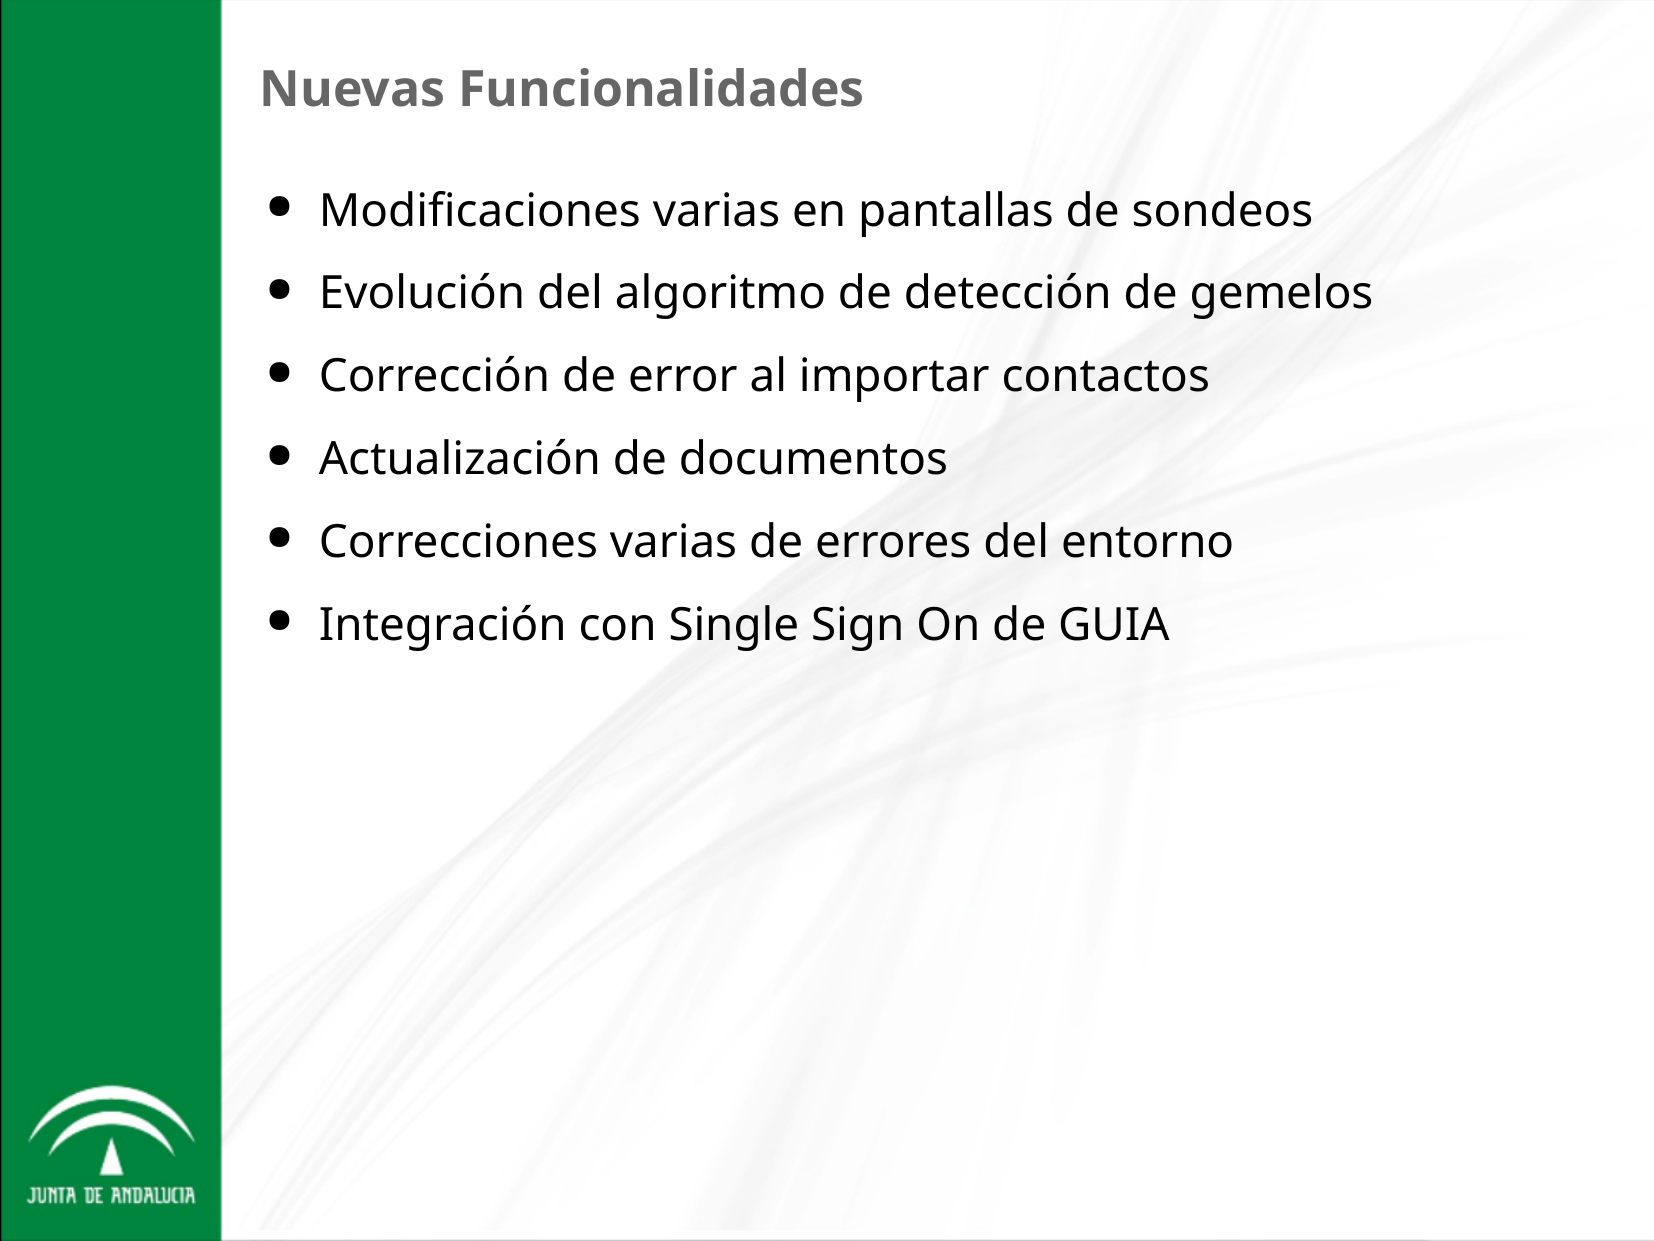

# Nuevas Funcionalidades
Modificaciones varias en pantallas de sondeos
Evolución del algoritmo de detección de gemelos
Corrección de error al importar contactos
Actualización de documentos
Correcciones varias de errores del entorno
Integración con Single Sign On de GUIA